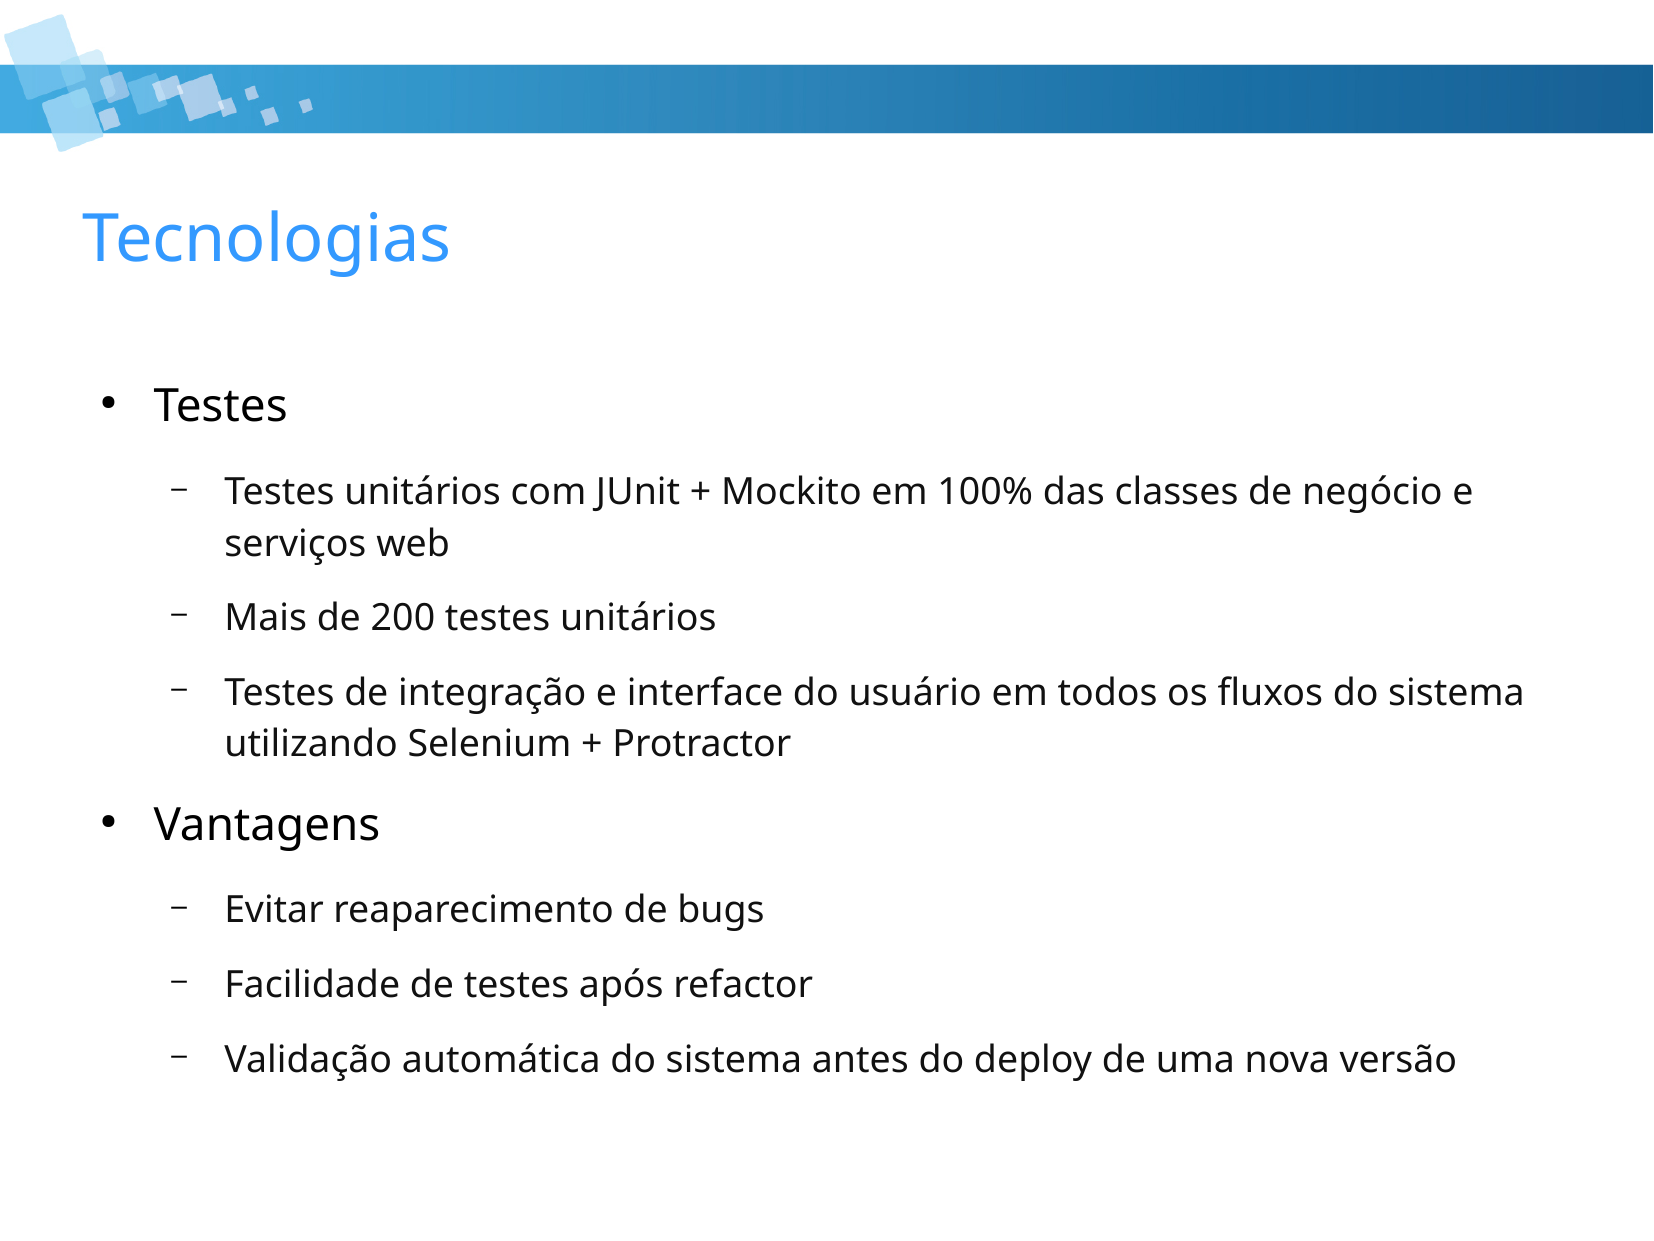

# Tecnologias
Testes
Testes unitários com JUnit + Mockito em 100% das classes de negócio e serviços web
Mais de 200 testes unitários
Testes de integração e interface do usuário em todos os fluxos do sistema utilizando Selenium + Protractor
Vantagens
Evitar reaparecimento de bugs
Facilidade de testes após refactor
Validação automática do sistema antes do deploy de uma nova versão